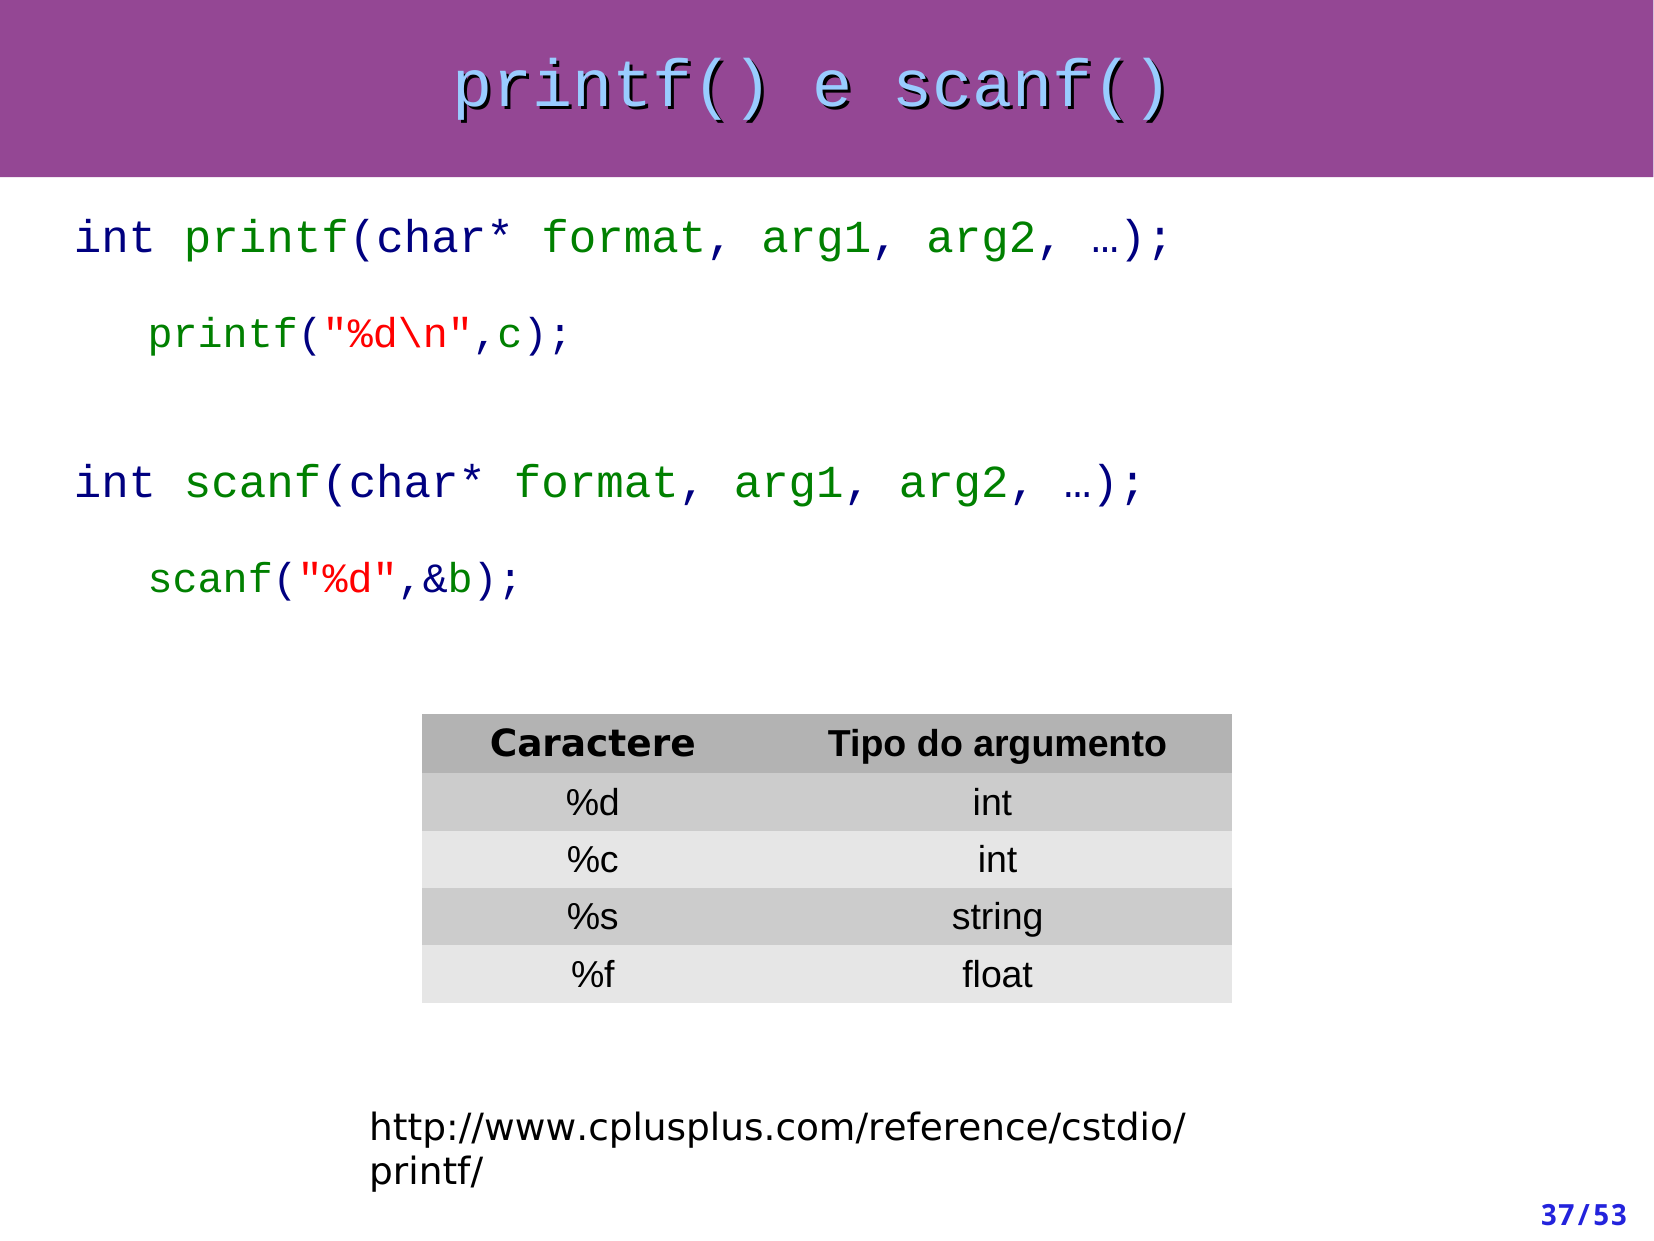

# printf() e scanf()
int printf(char* format, arg1, arg2, …);
	printf("%d\n",c);
int scanf(char* format, arg1, arg2, …);
	scanf("%d",&b);
| Caractere | Tipo do argumento |
| --- | --- |
| %d | int |
| %c | int |
| %s | string |
| %f | float |
http://www.cplusplus.com/reference/cstdio/printf/
37